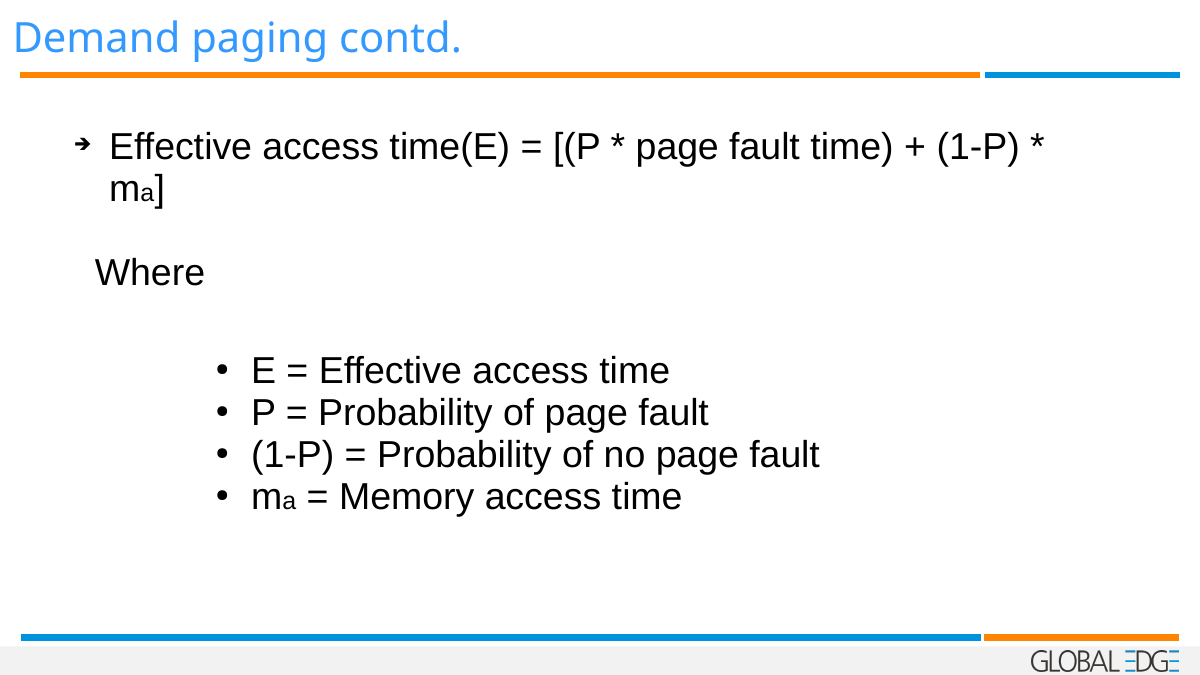

# Demand paging contd.
Effective access time(E) = [(P * page fault time) + (1-P) * ma]
 Where
E = Effective access time
P = Probability of page fault
(1-P) = Probability of no page fault
ma = Memory access time